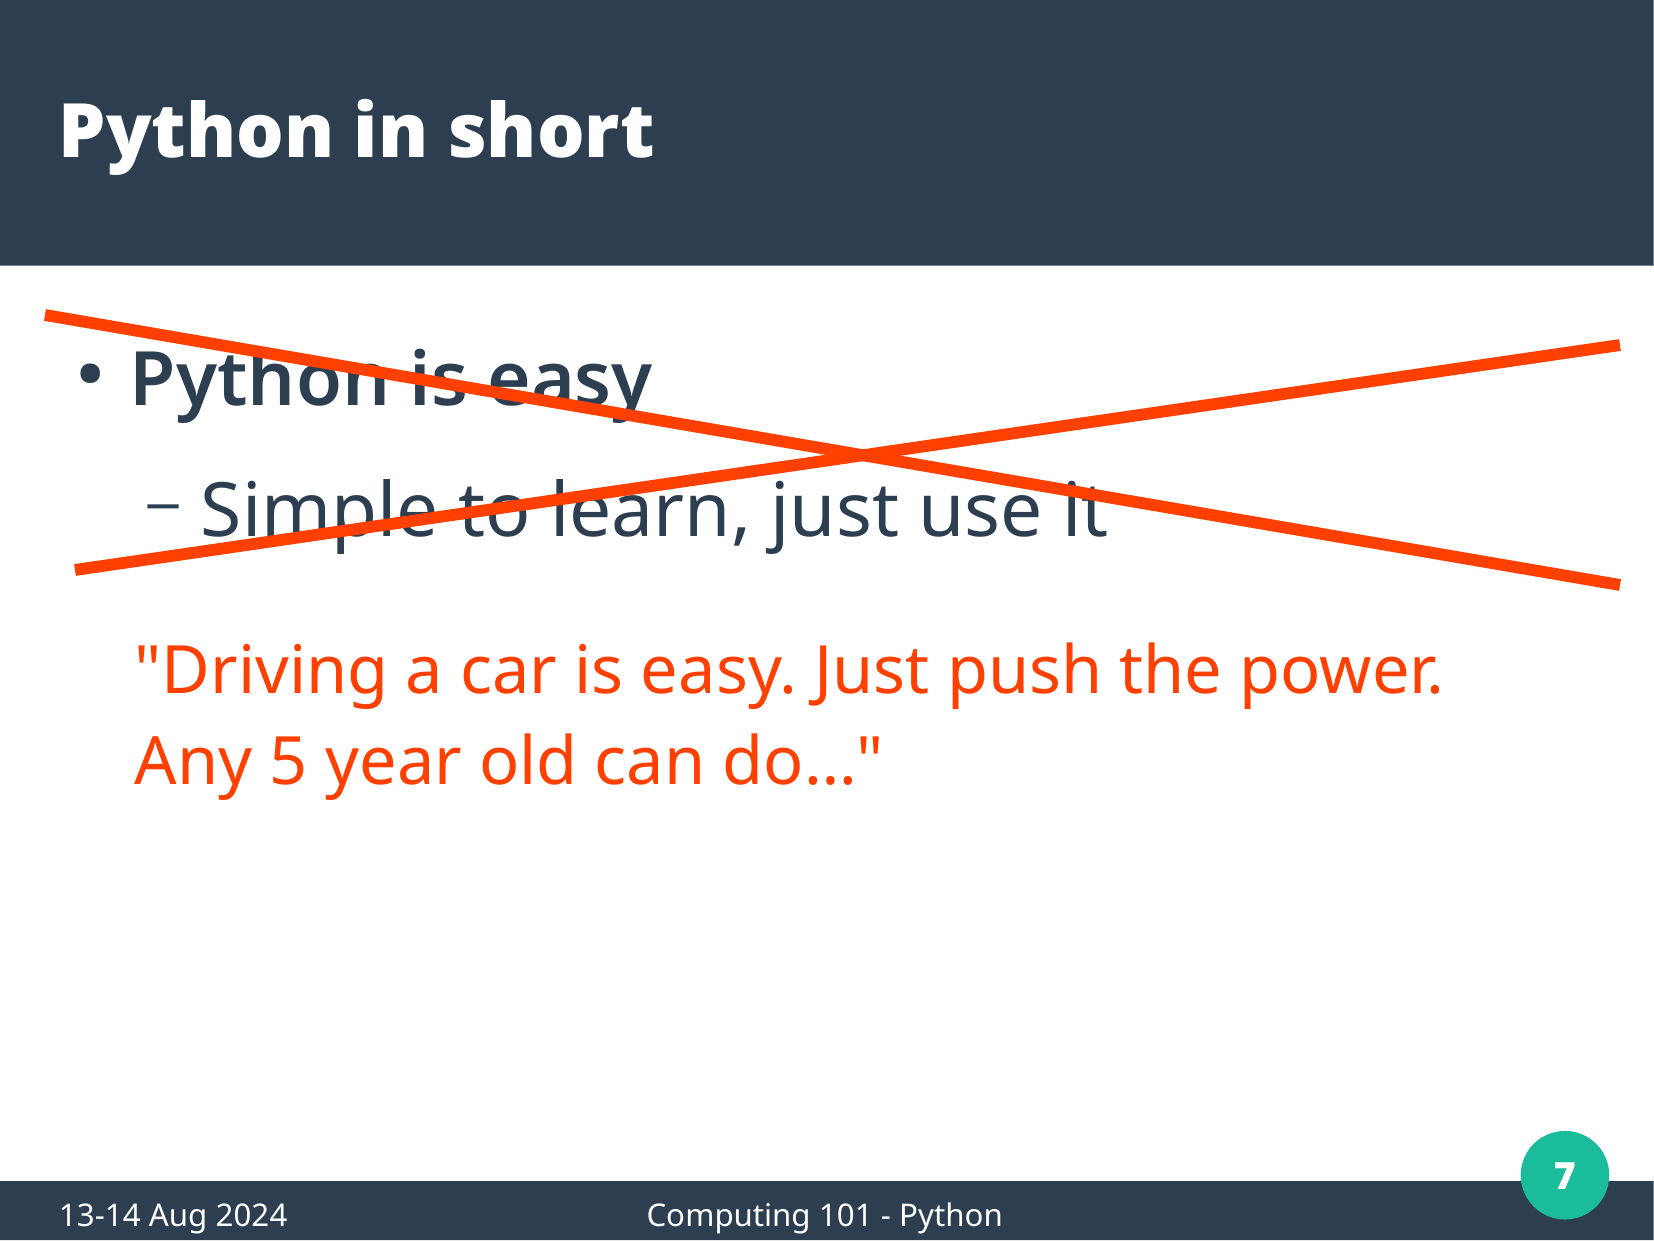

# Python in short
Python is easy
Simple to learn, just use it
"Driving a car is easy. Just push the power. Any 5 year old can do…"
7
13-14 Aug 2024